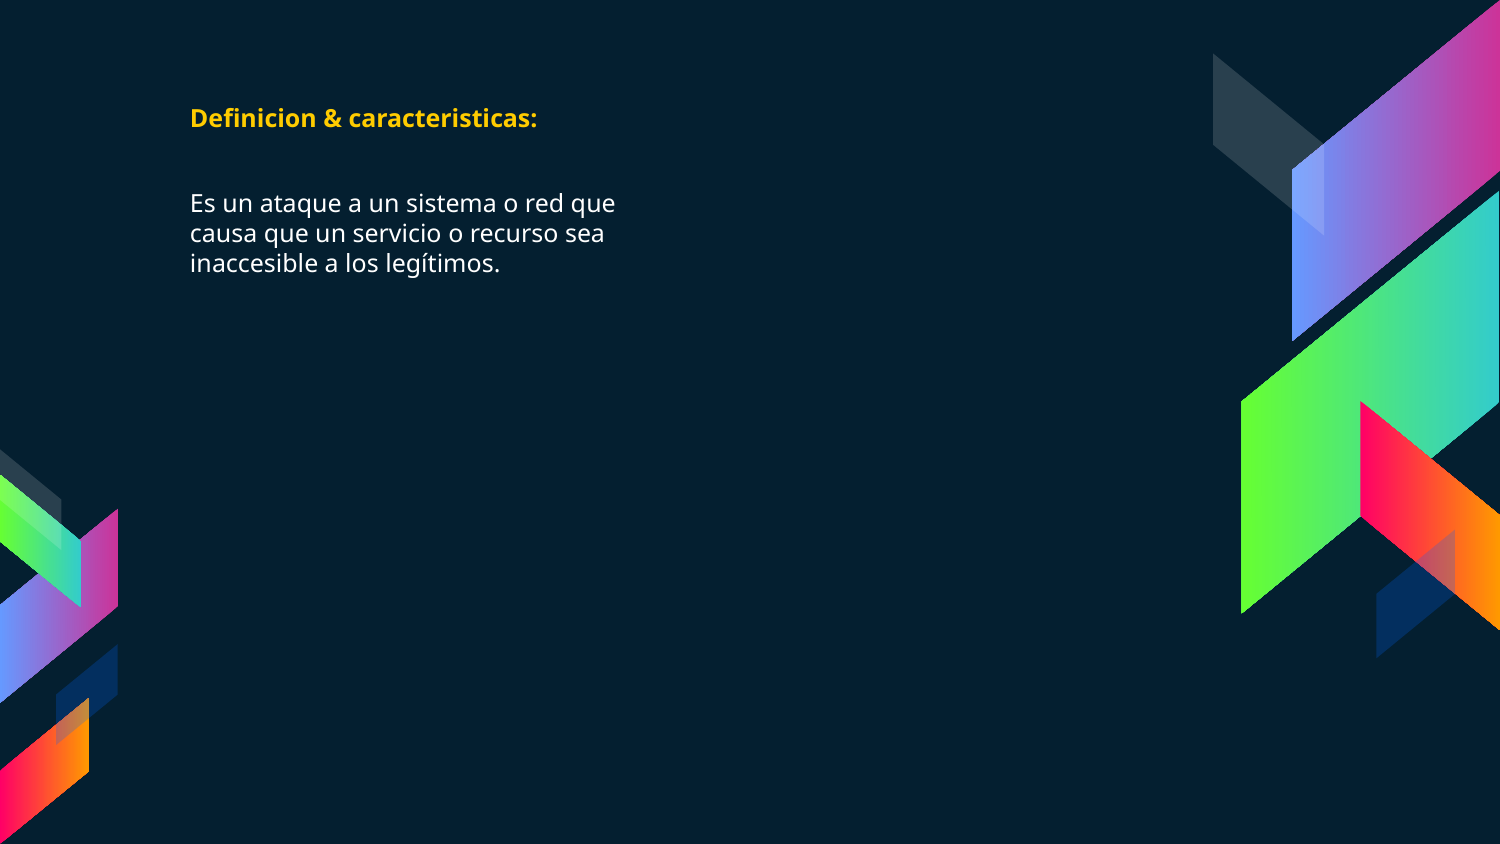

# Definicion & caracteristicas:
Es un ataque a un sistema o red que causa que un servicio o recurso sea inaccesible a los legítimos.